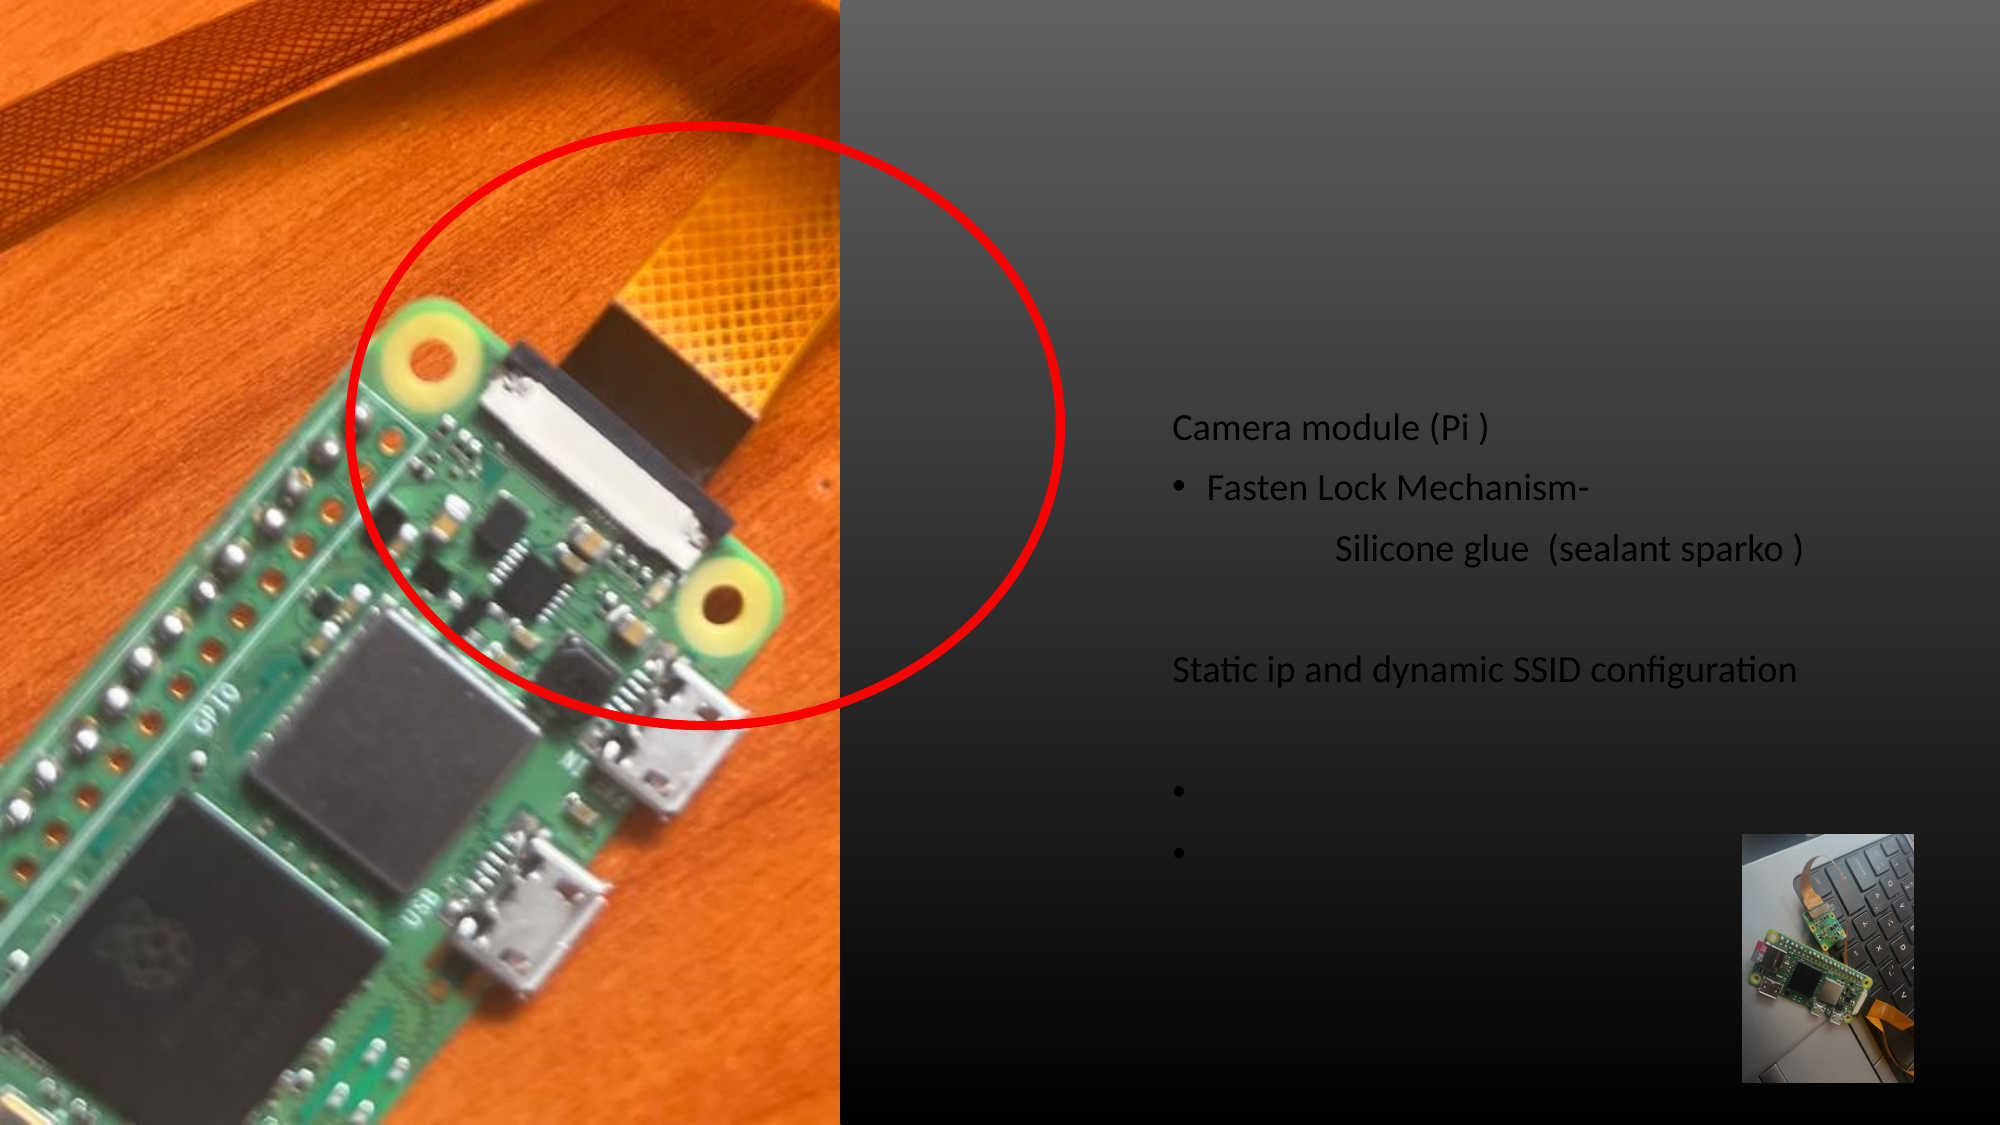

# Camera module (Pi )
Fasten Lock Mechanism-
     Silicone glue  (sealant sparko )
Static ip and dynamic SSID configuration